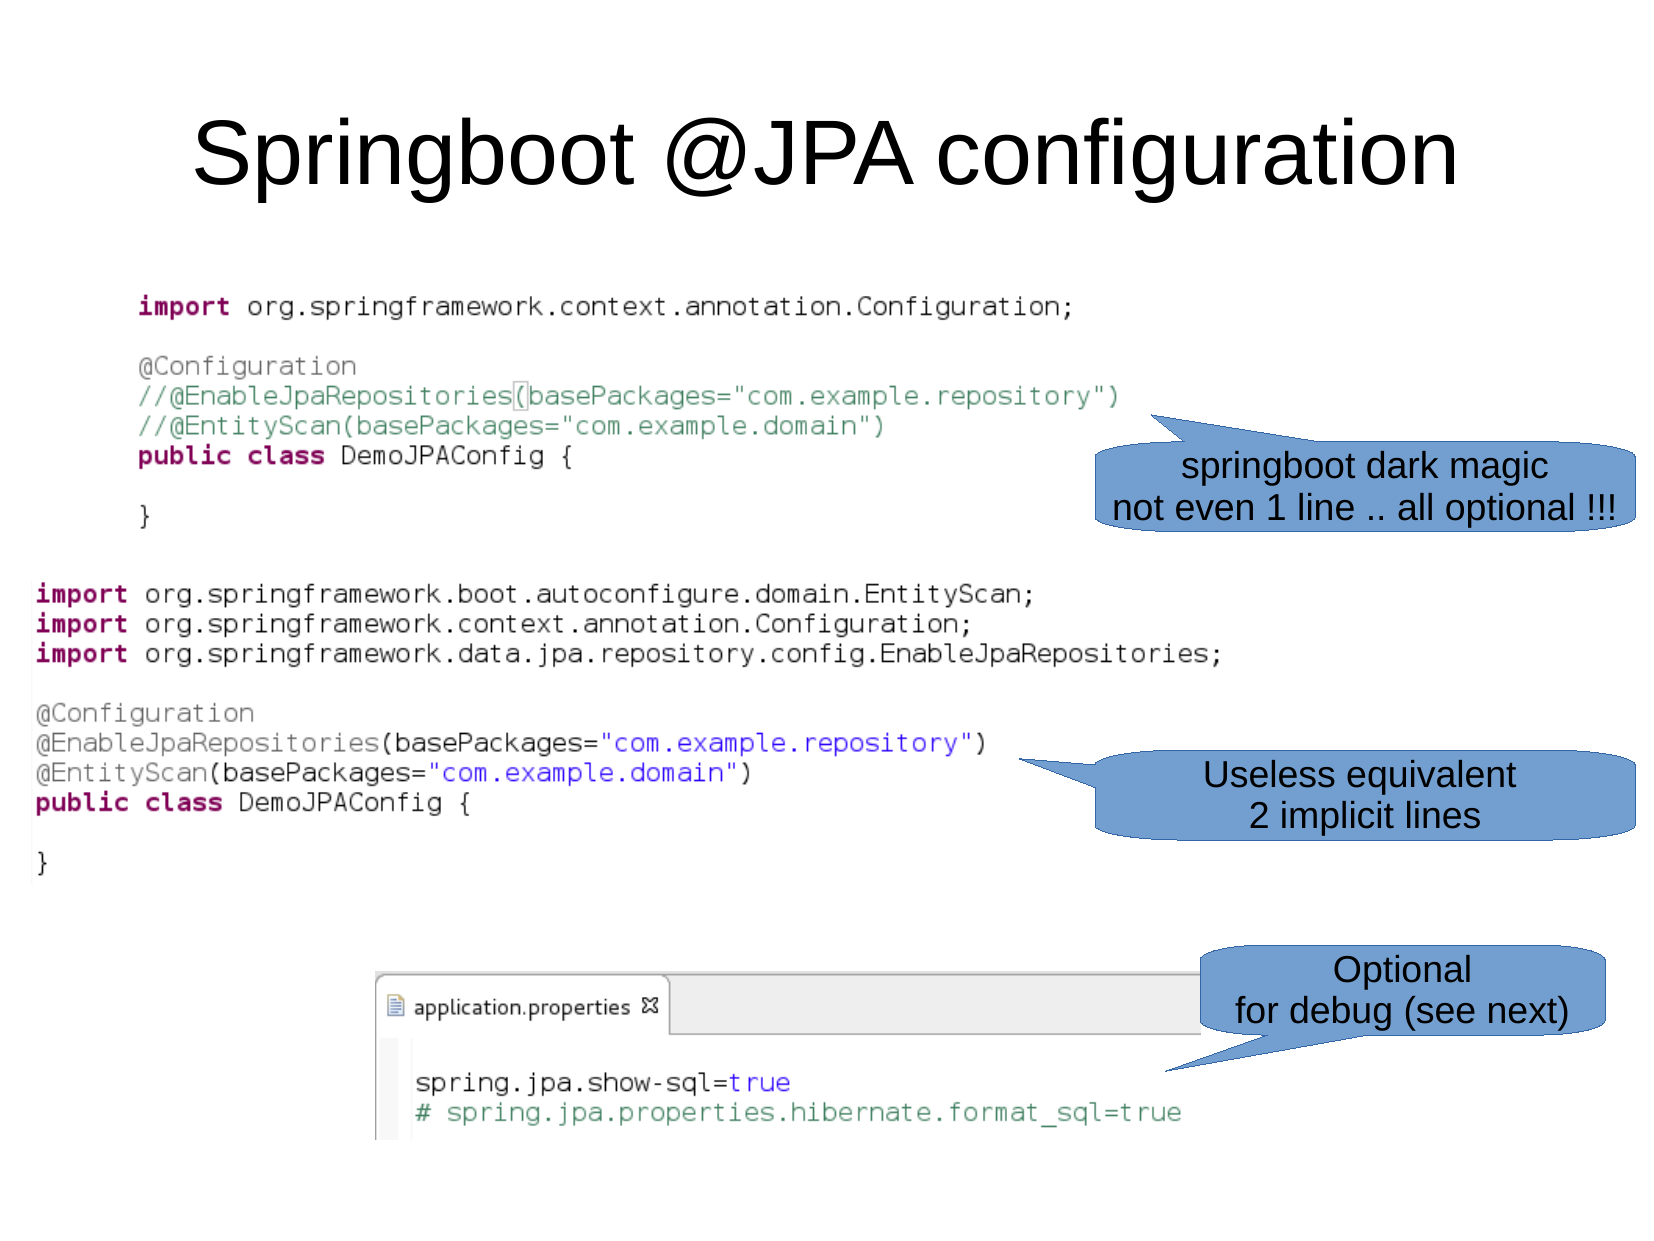

# Springboot @JPA configuration
springboot dark magic
not even 1 line .. all optional !!!
Useless equivalent
2 implicit lines
Optional
for debug (see next)